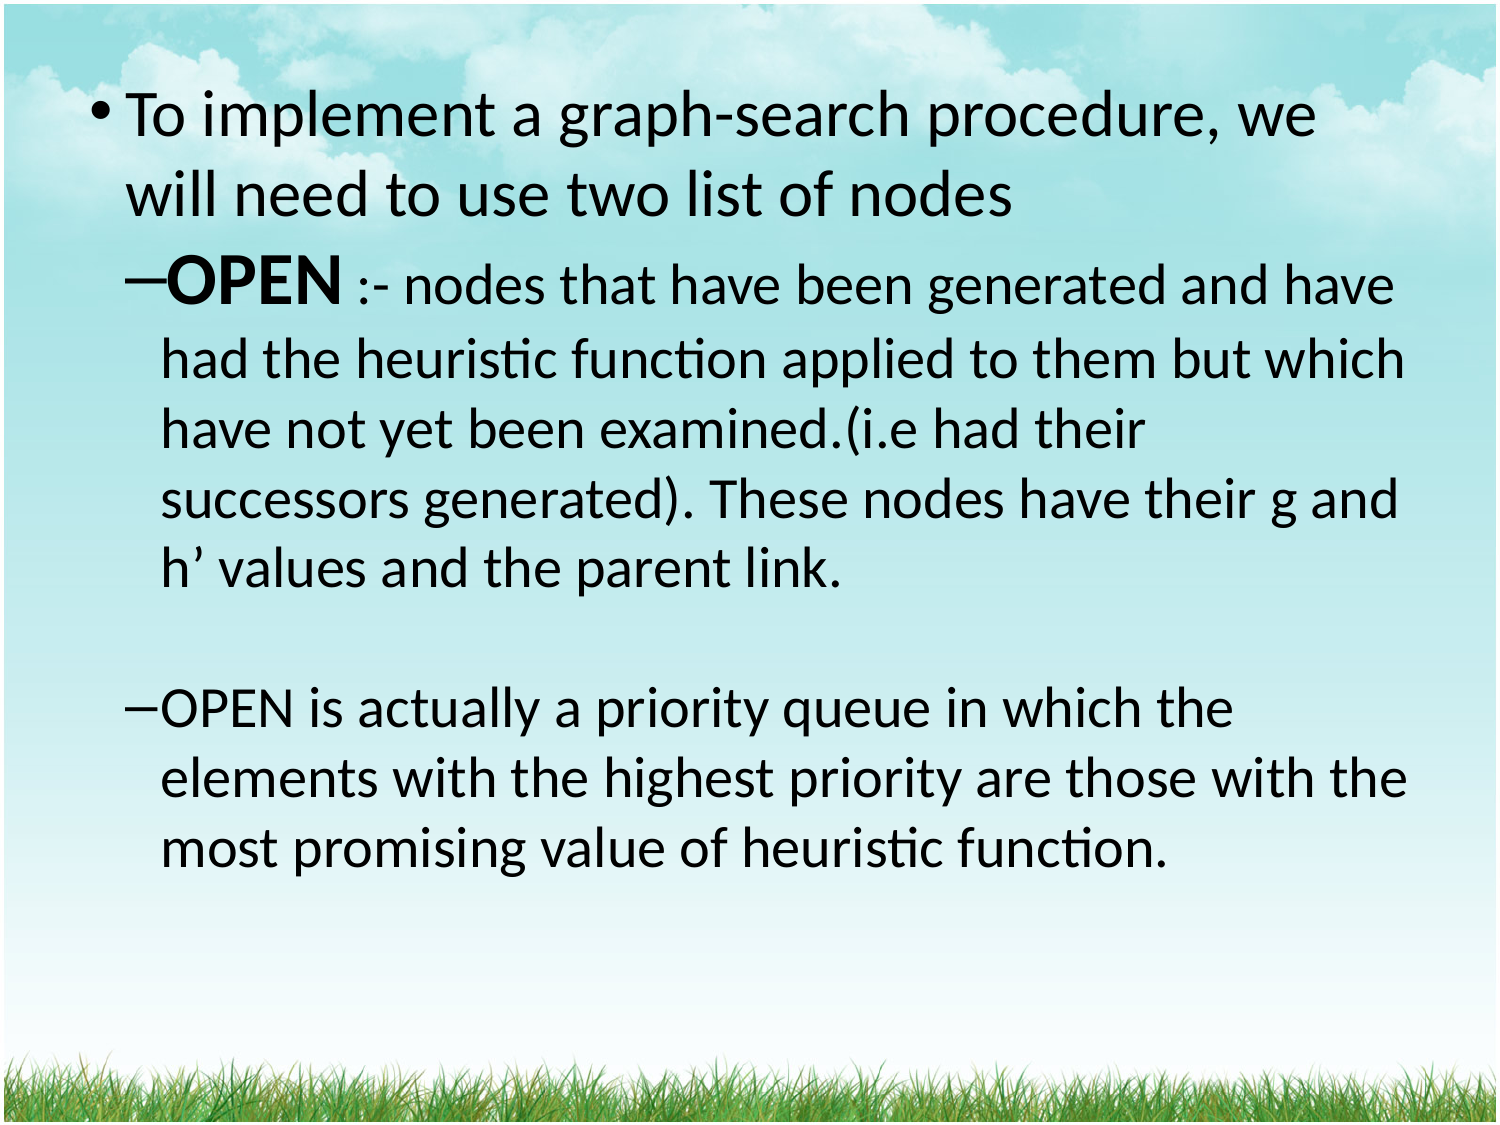

To implement a graph-search procedure, we will need to use two list of nodes
OPEN :- nodes that have been generated and have had the heuristic function applied to them but which have not yet been examined.(i.e had their successors generated). These nodes have their g and h’ values and the parent link.
OPEN is actually a priority queue in which the elements with the highest priority are those with the most promising value of heuristic function.